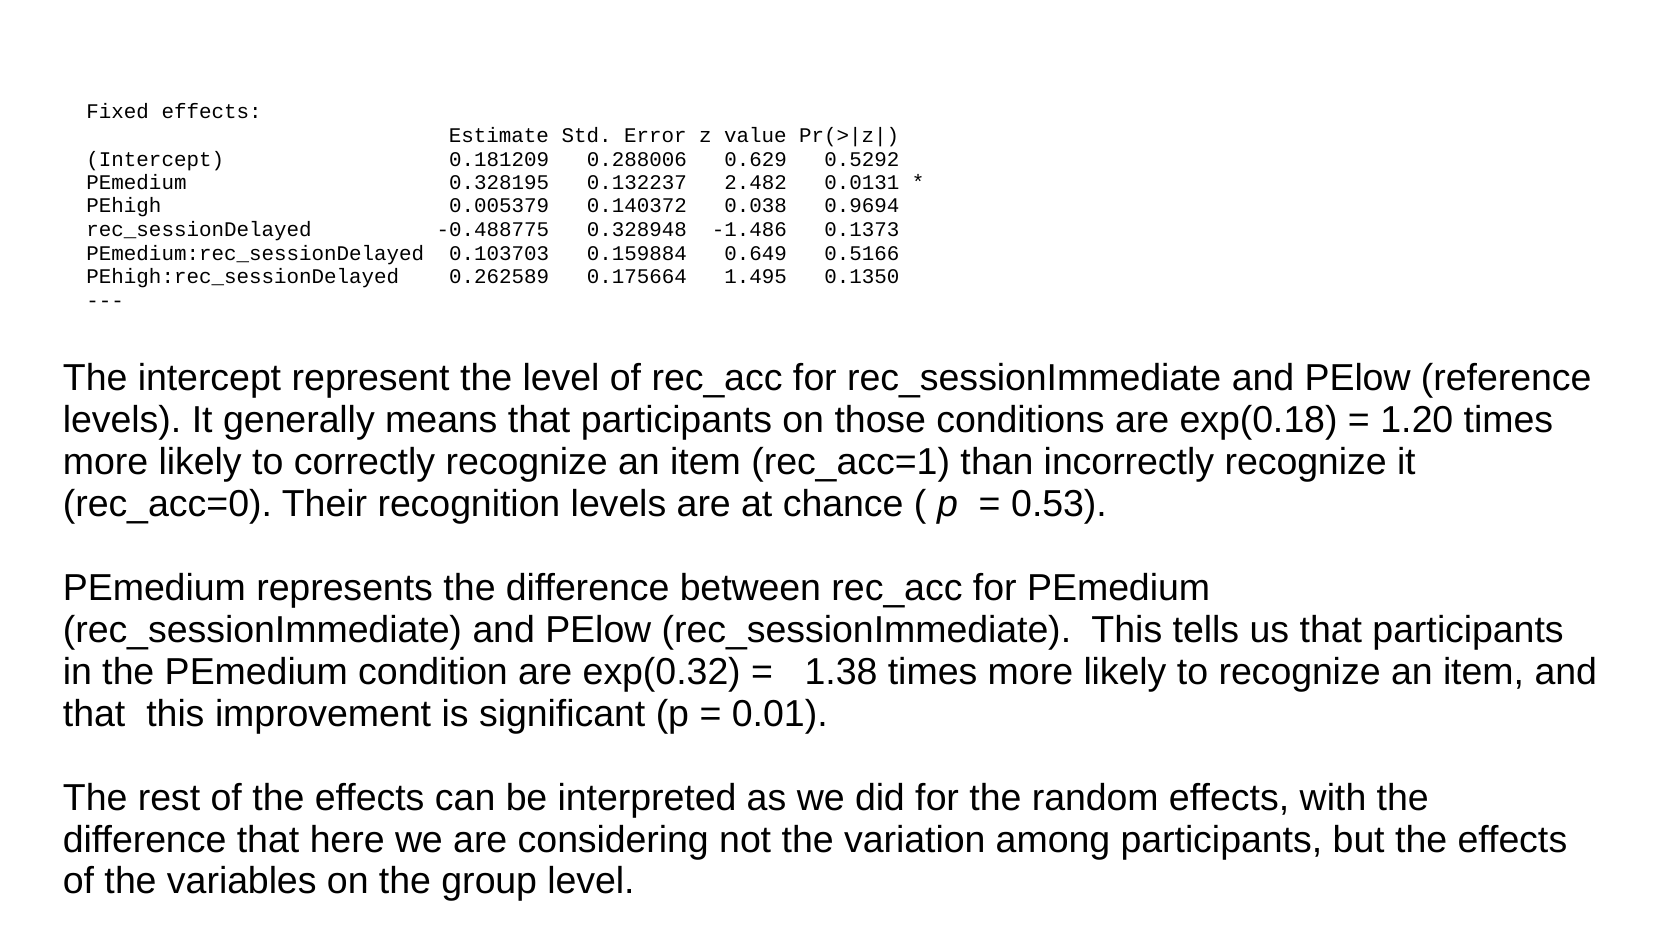

Fixed effects:
 Estimate Std. Error z value Pr(>|z|)
(Intercept) 0.181209 0.288006 0.629 0.5292
PEmedium 0.328195 0.132237 2.482 0.0131 *
PEhigh 0.005379 0.140372 0.038 0.9694
rec_sessionDelayed -0.488775 0.328948 -1.486 0.1373
PEmedium:rec_sessionDelayed 0.103703 0.159884 0.649 0.5166
PEhigh:rec_sessionDelayed 0.262589 0.175664 1.495 0.1350
---
The intercept represent the level of rec_acc for rec_sessionImmediate and PElow (reference levels). It generally means that participants on those conditions are exp(0.18) = 1.20 times more likely to correctly recognize an item (rec_acc=1) than incorrectly recognize it (rec_acc=0). Their recognition levels are at chance ( p = 0.53).
PEmedium represents the difference between rec_acc for PEmedium (rec_sessionImmediate) and PElow (rec_sessionImmediate). This tells us that participants in the PEmedium condition are exp(0.32) = 1.38 times more likely to recognize an item, and that this improvement is significant (p = 0.01).
The rest of the effects can be interpreted as we did for the random effects, with the difference that here we are considering not the variation among participants, but the effects of the variables on the group level.